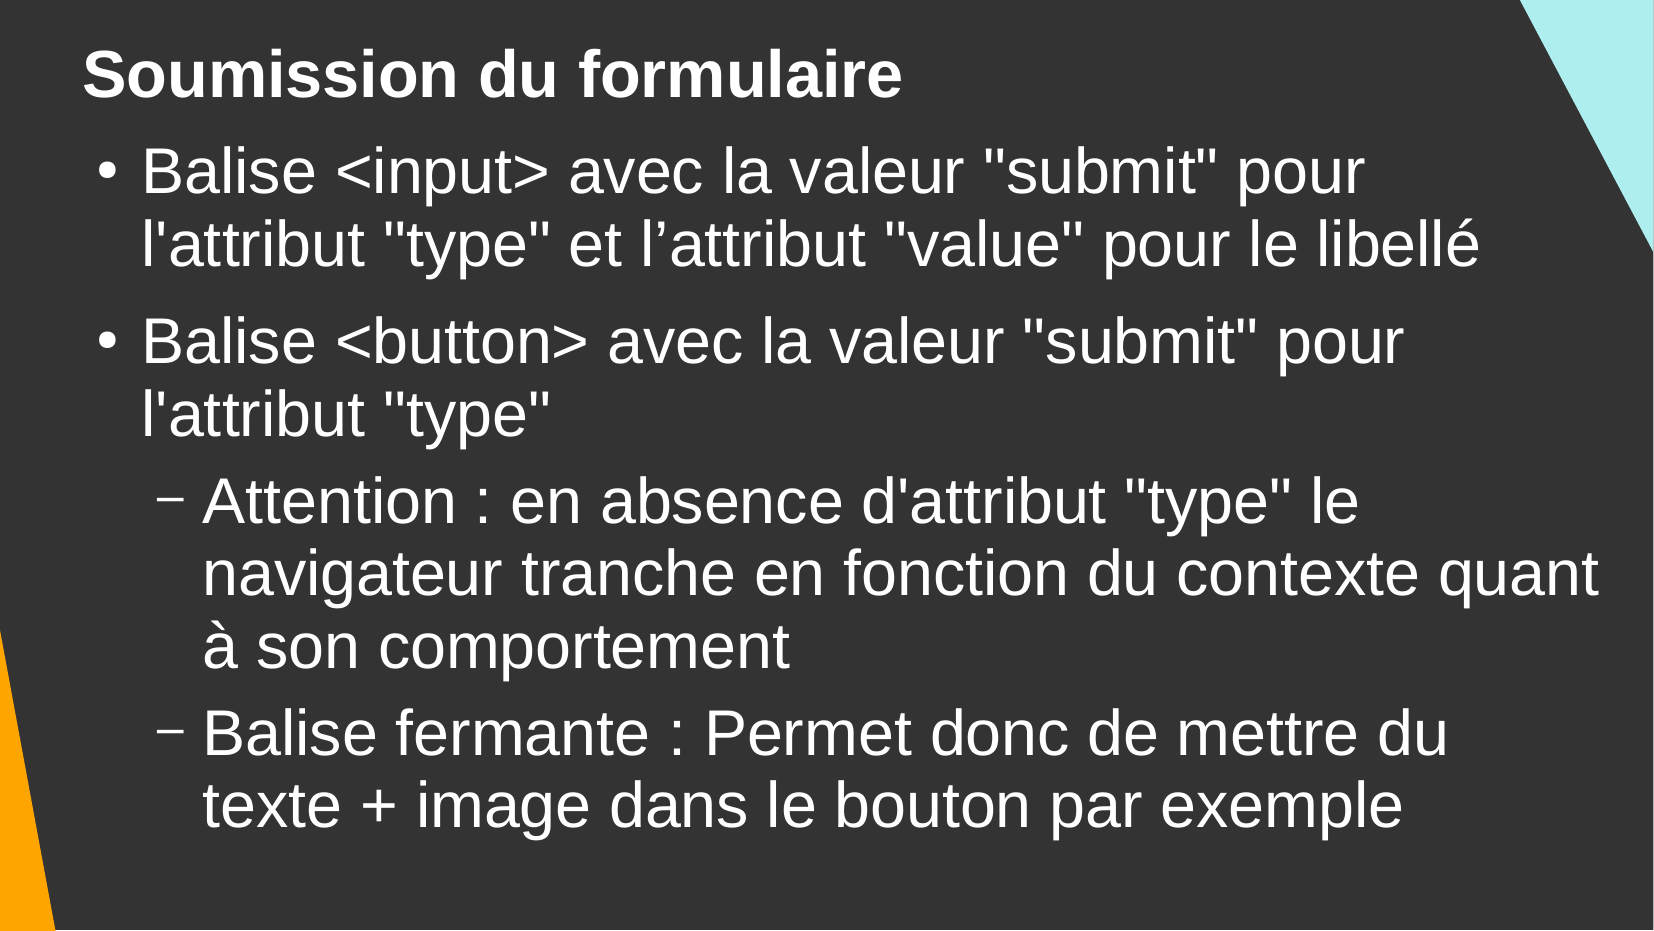

# Soumission du formulaire
Balise <input> avec la valeur "submit" pour l'attribut "type" et l’attribut "value" pour le libellé
Balise <button> avec la valeur "submit" pour l'attribut "type"
Attention : en absence d'attribut "type" le navigateur tranche en fonction du contexte quant à son comportement
Balise fermante : Permet donc de mettre du texte + image dans le bouton par exemple